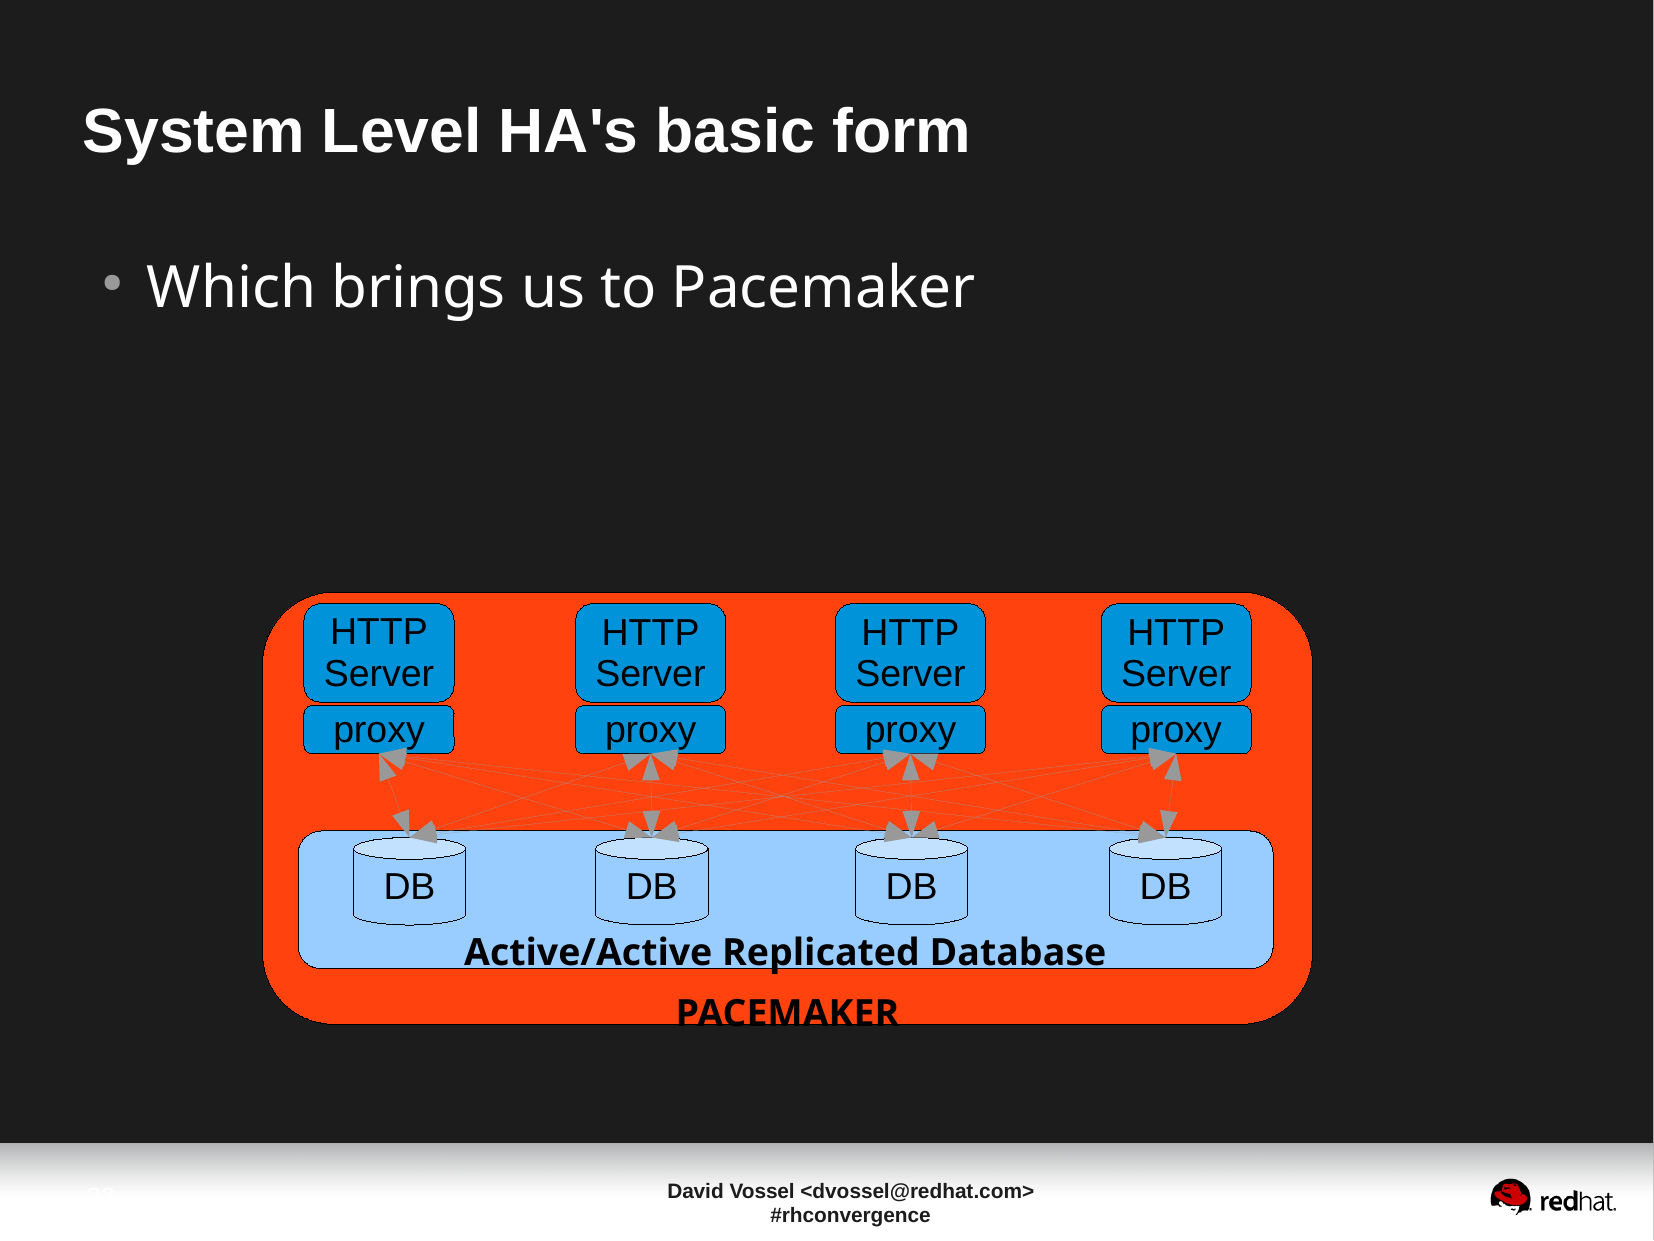

# System Level HA's basic form
Which brings us to Pacemaker
PACEMAKER
HTTP
Server
HTTP
Server
HTTP
Server
HTTP
Server
proxy
proxy
proxy
proxy
Active/Active Replicated Database
DB
DB
DB
DB